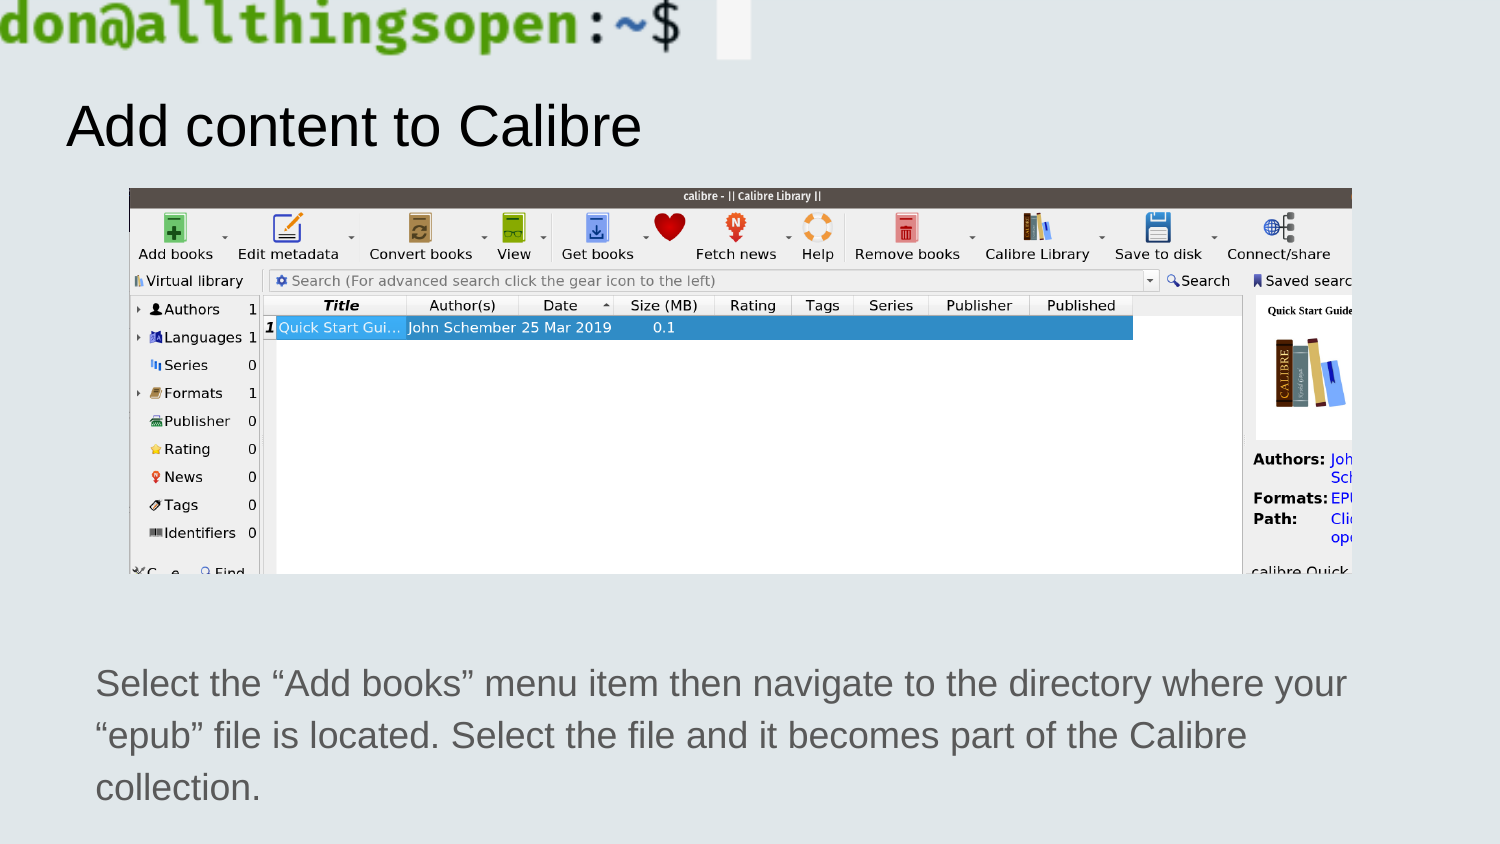

# Add content to Calibre
Select the “Add books” menu item then navigate to the directory where your “epub” file is located. Select the file and it becomes part of the Calibre collection.